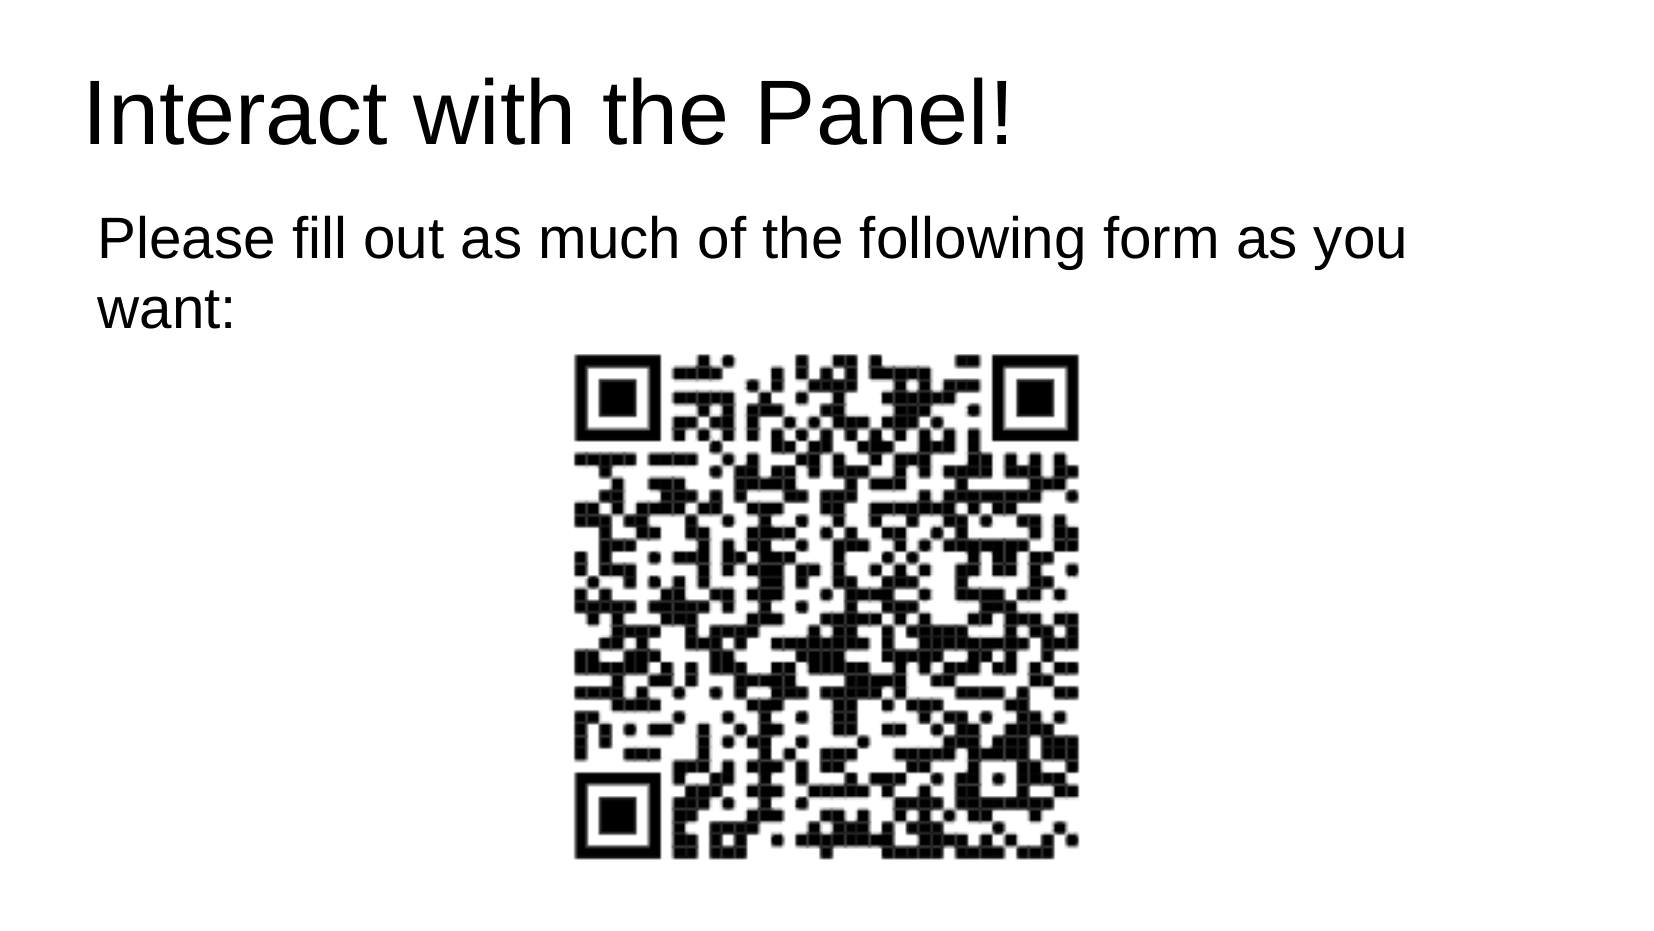

# Interact with the Panel!
Please fill out as much of the following form as you want: